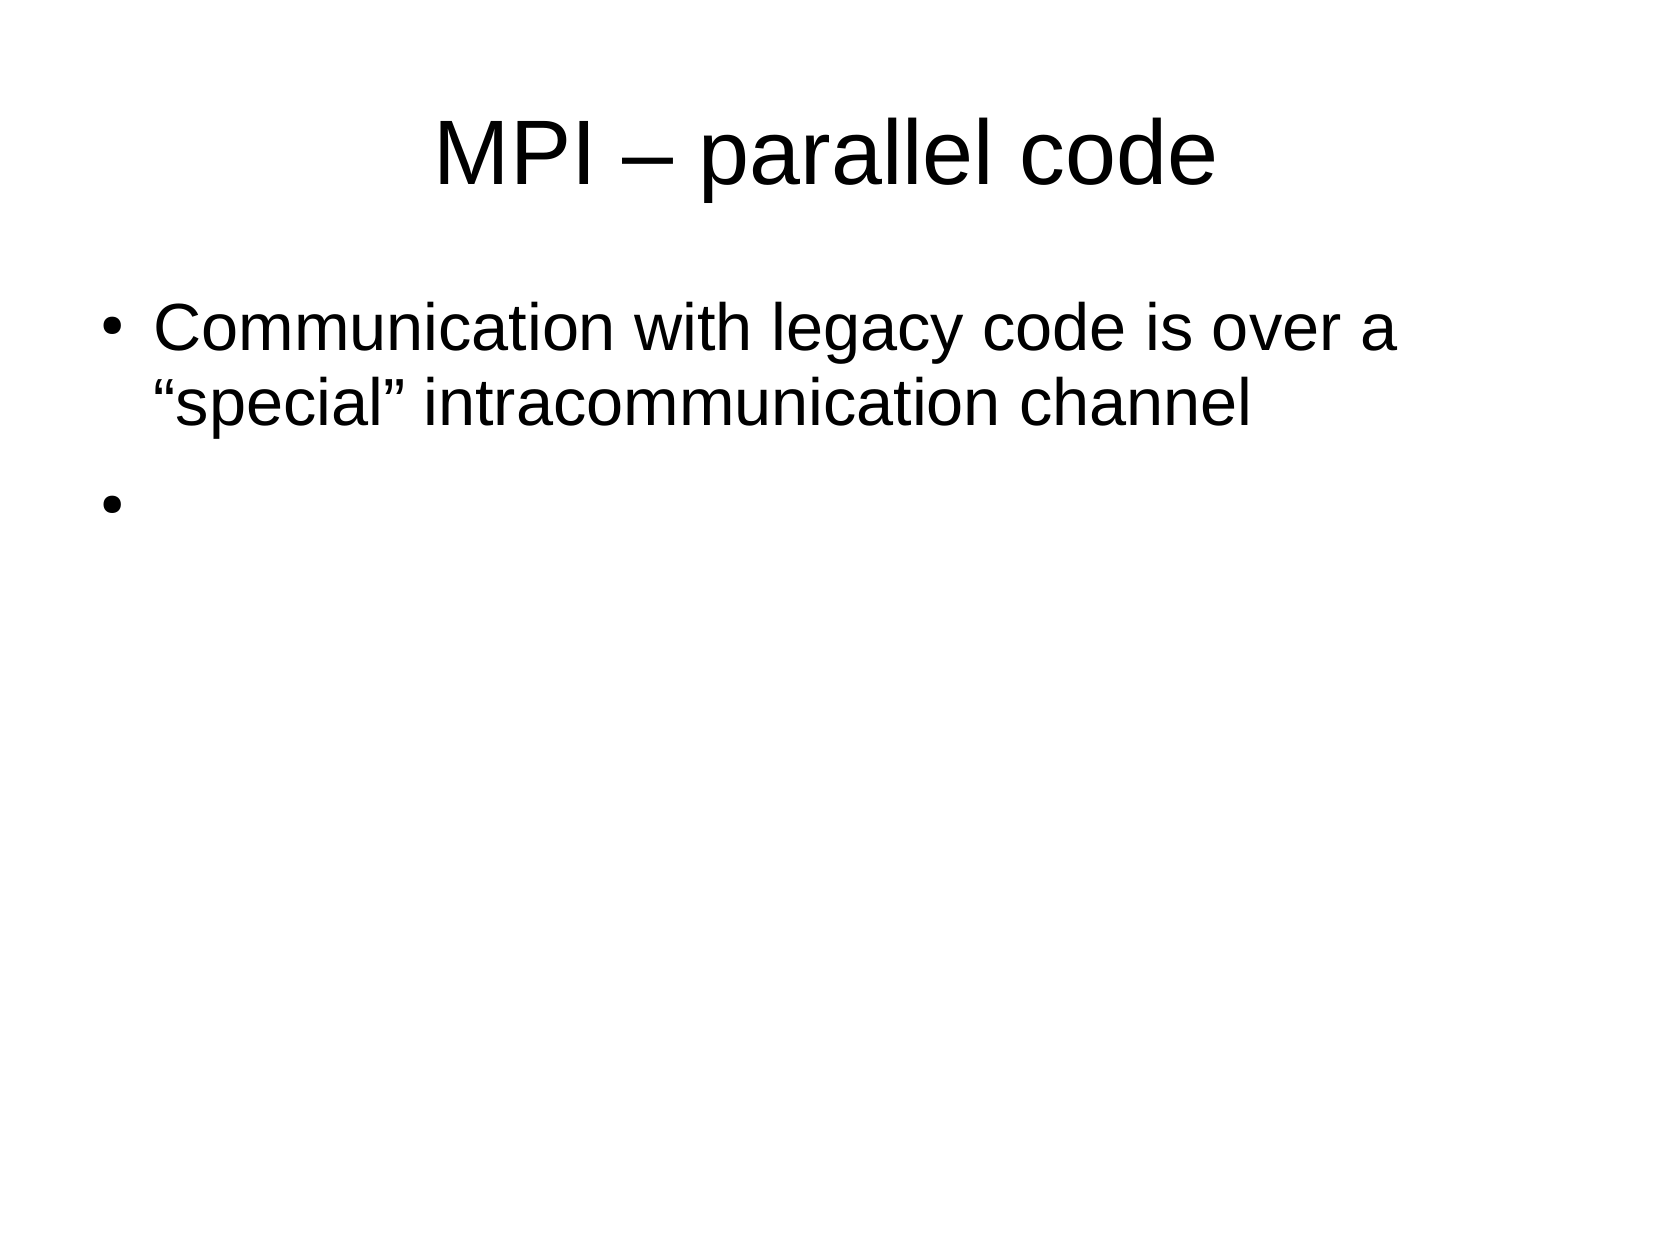

# MPI – parallel code
Communication with legacy code is over a “special” intracommunication channel